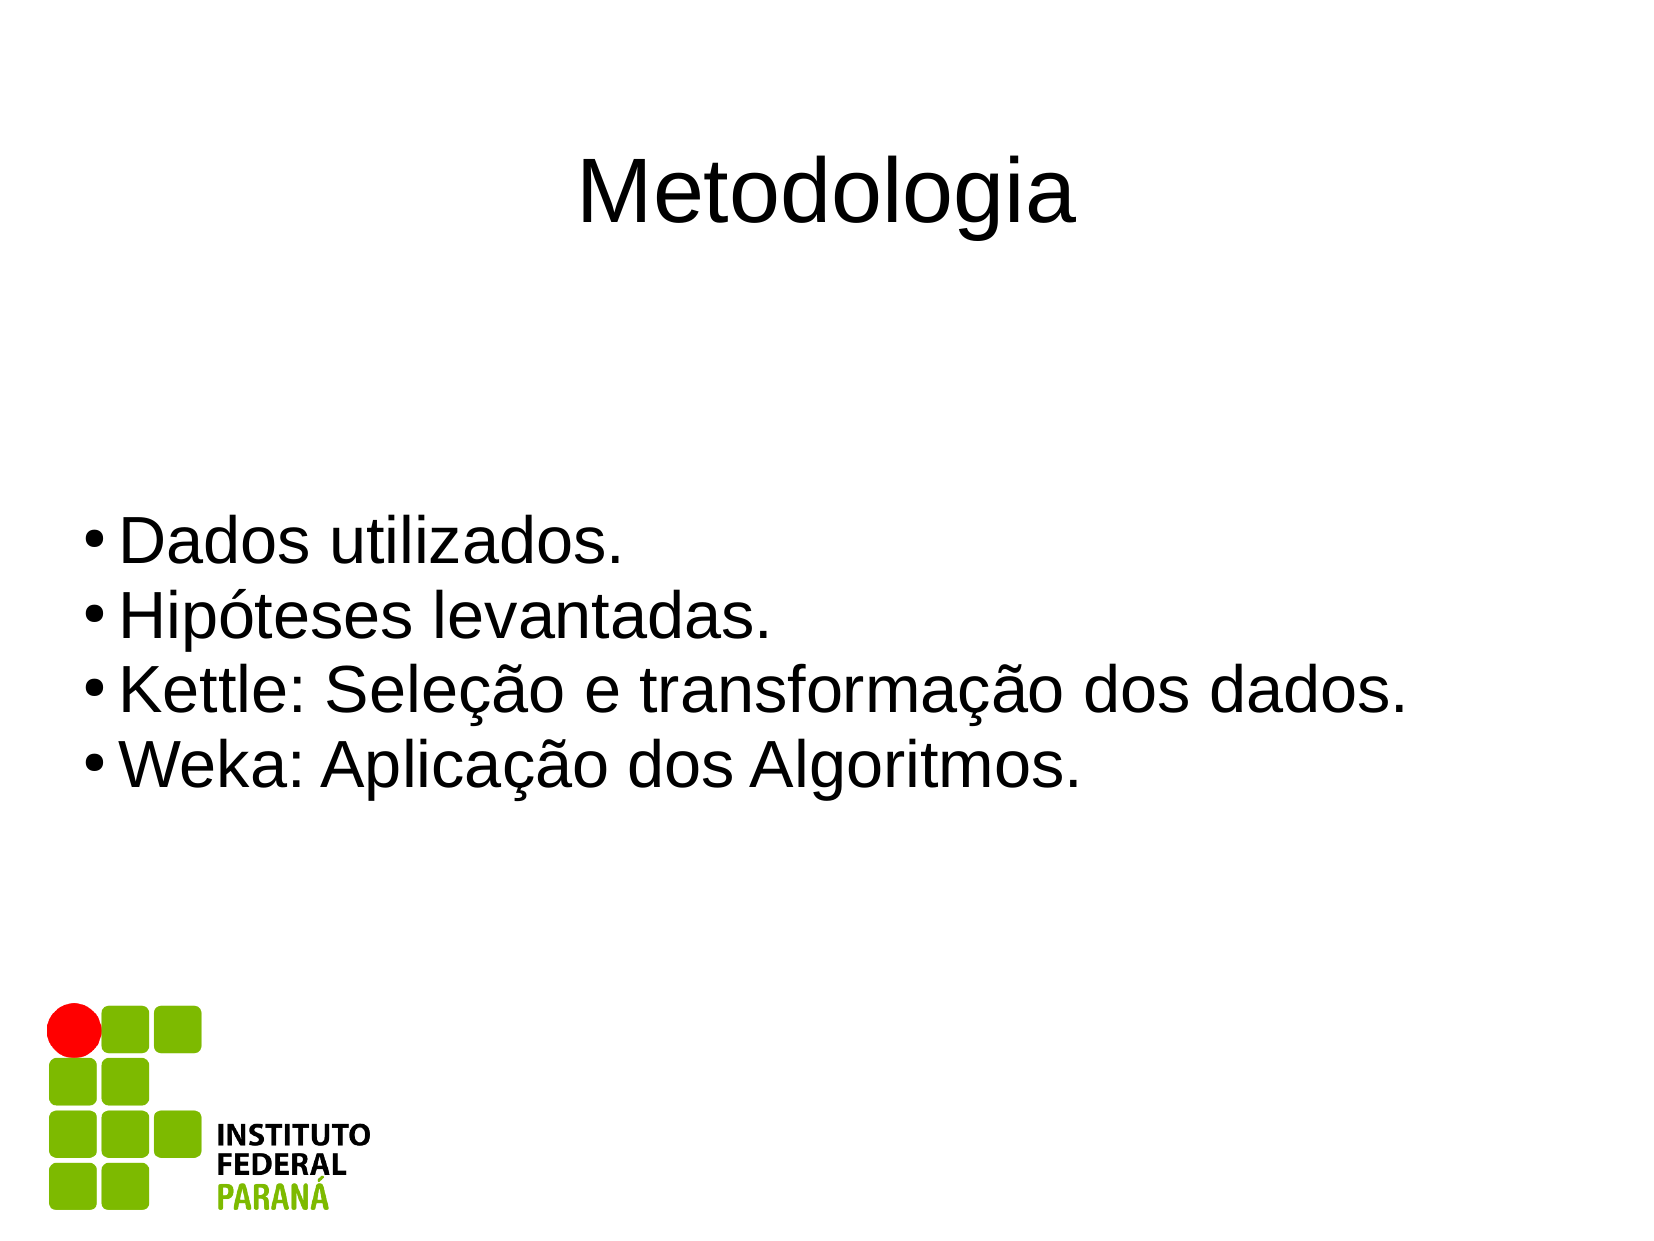

# Metodologia
Dados utilizados.
Hipóteses levantadas.
Kettle: Seleção e transformação dos dados.
Weka: Aplicação dos Algoritmos.